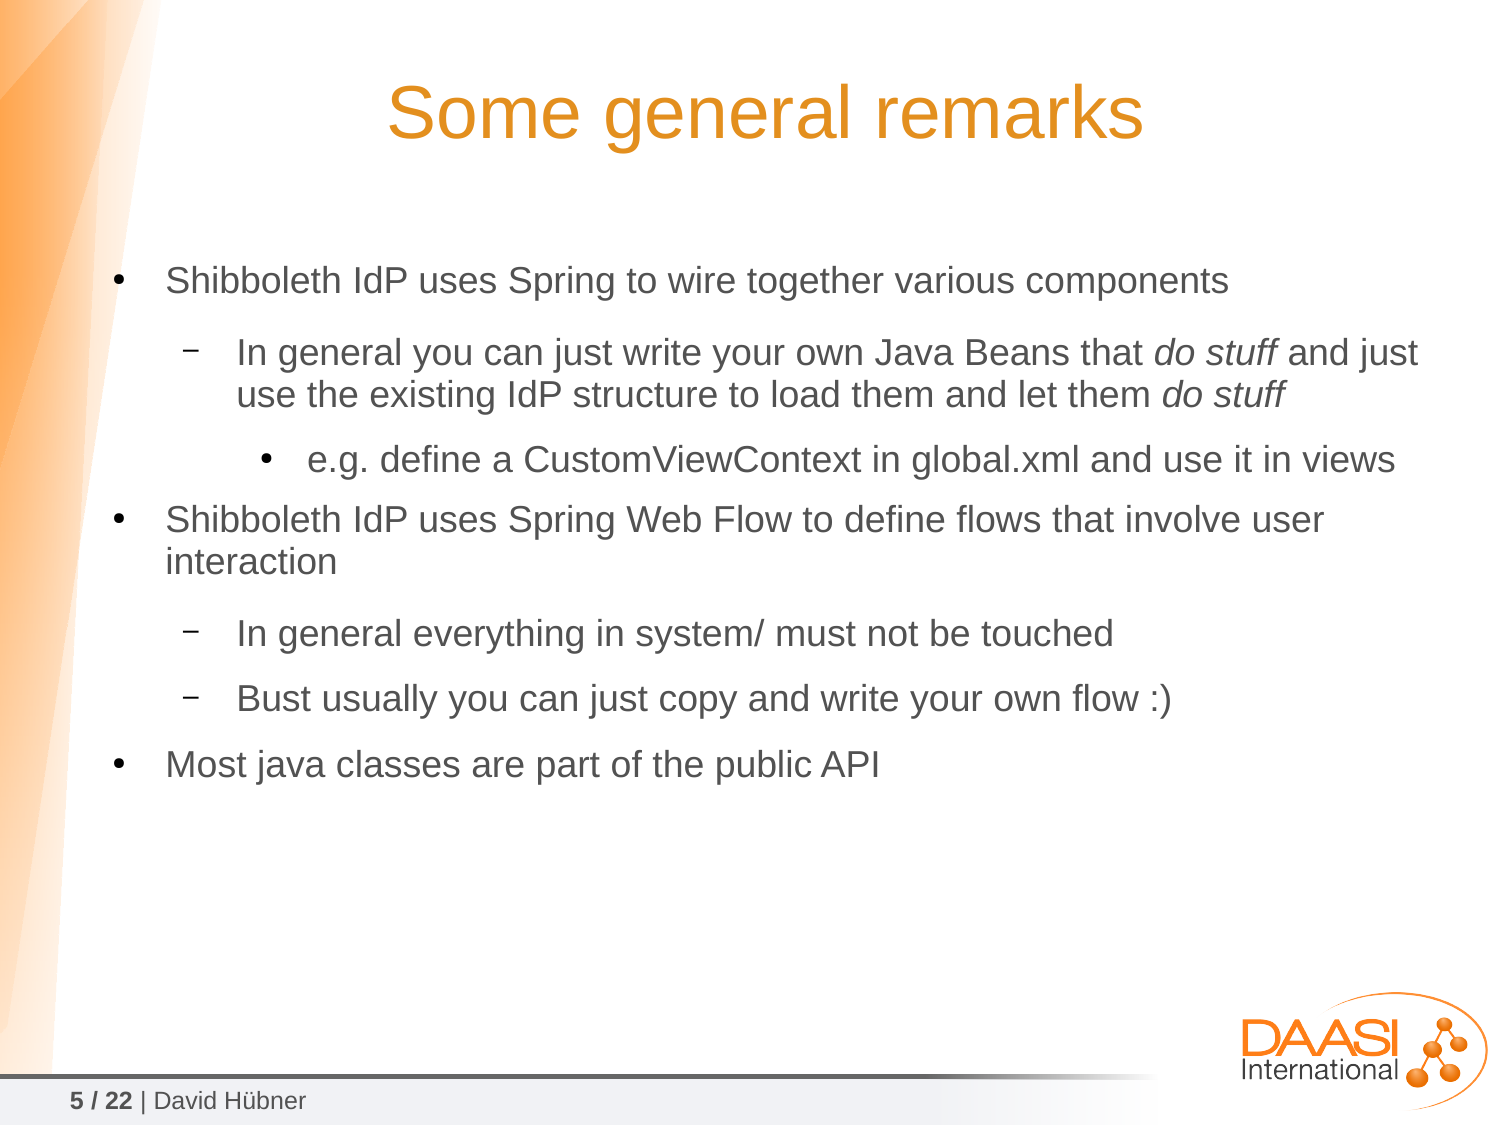

# Some general remarks
Shibboleth IdP uses Spring to wire together various components
In general you can just write your own Java Beans that do stuff and just use the existing IdP structure to load them and let them do stuff
e.g. define a CustomViewContext in global.xml and use it in views
Shibboleth IdP uses Spring Web Flow to define flows that involve user interaction
In general everything in system/ must not be touched
Bust usually you can just copy and write your own flow :)
Most java classes are part of the public API